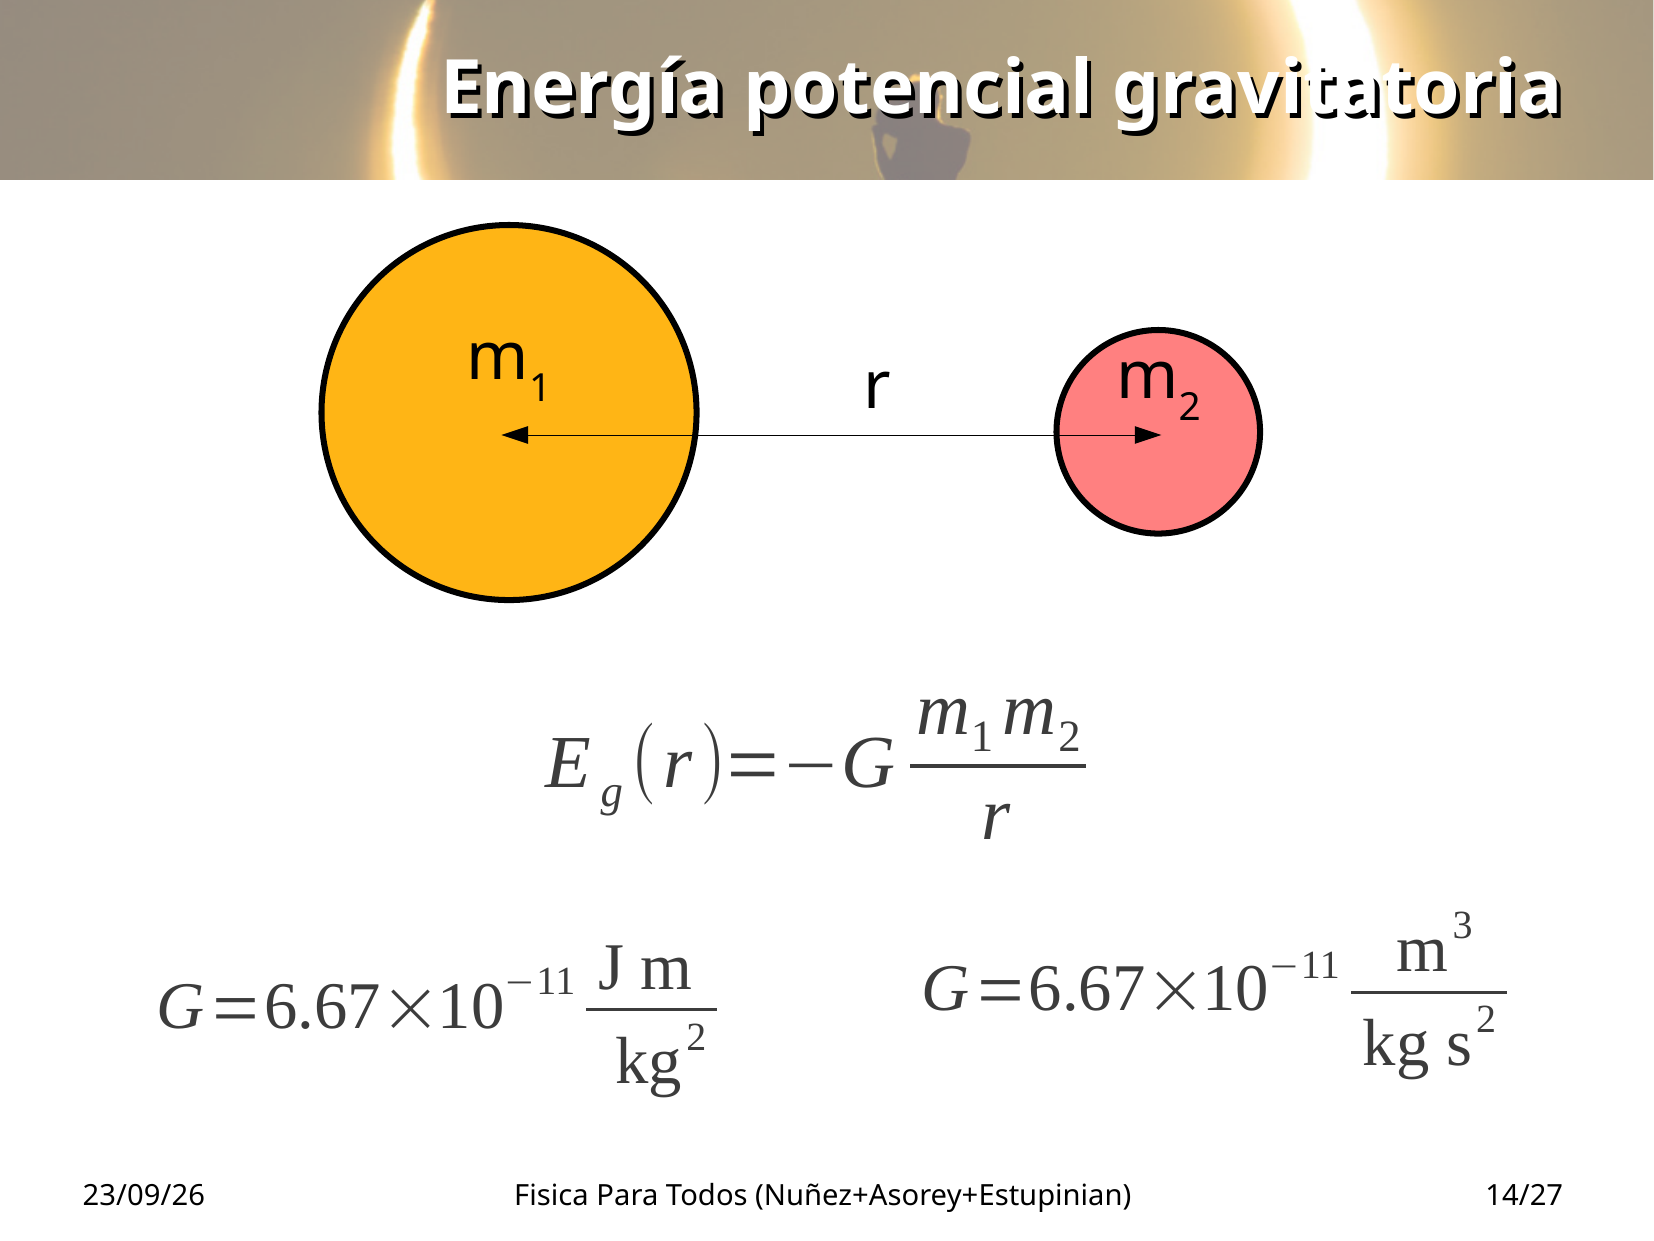

# Energía potencial gravitatoria
m1
r
m2
Fisica Para Todos (Nuñez+Asorey+Estupinian)
14